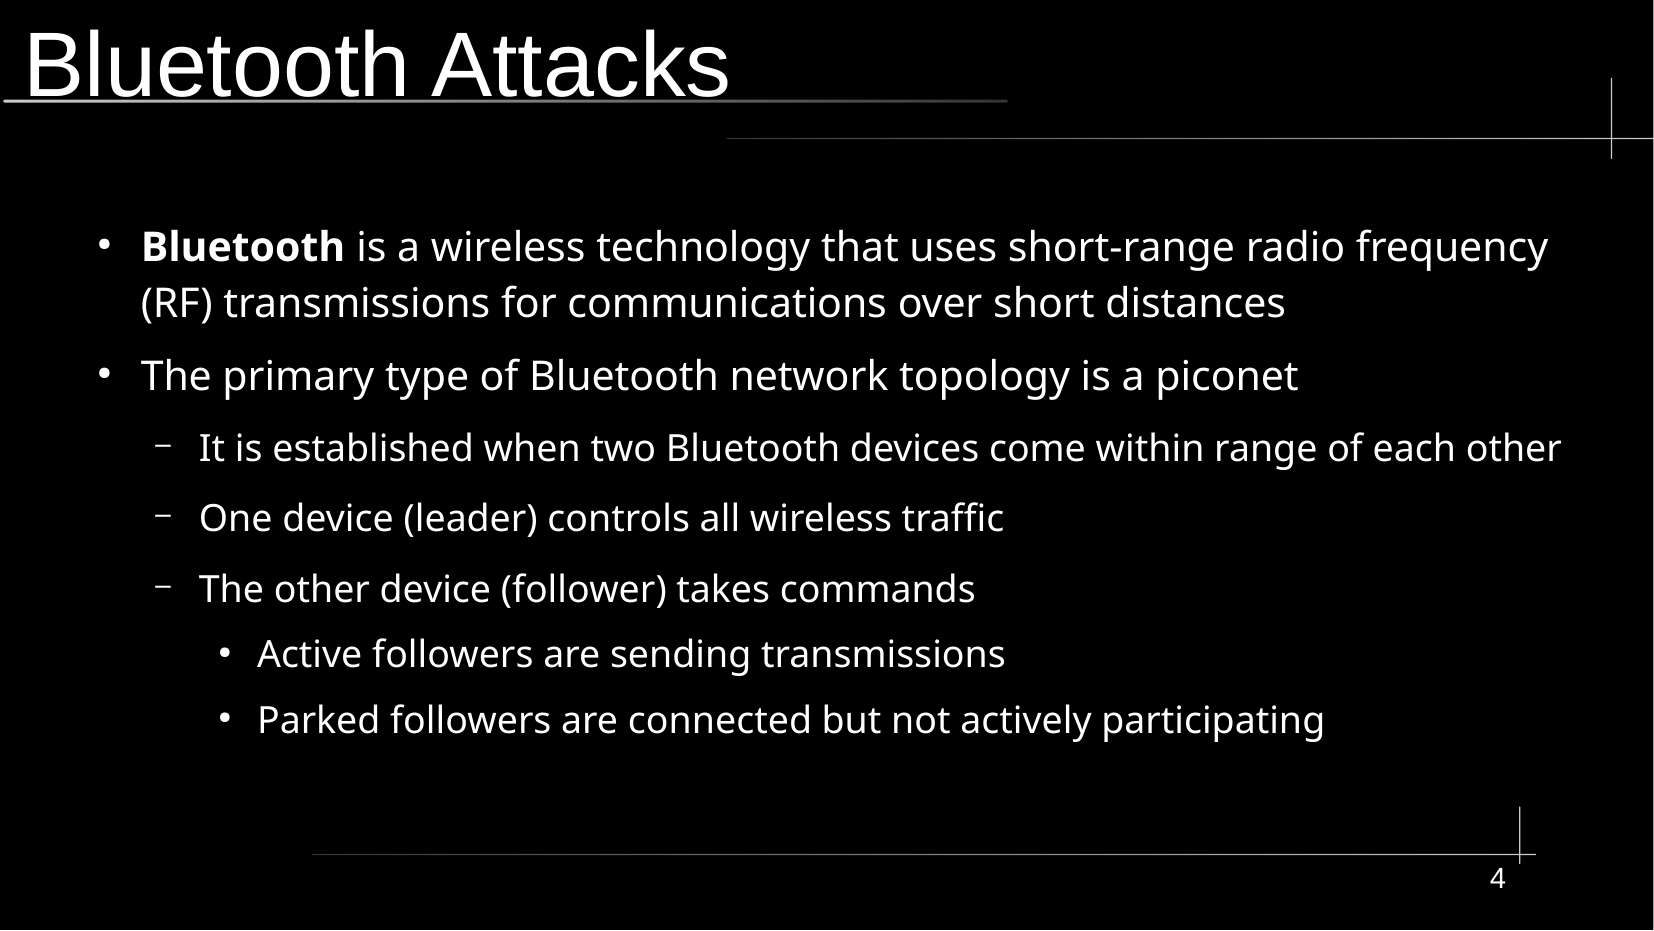

# Bluetooth Attacks
Bluetooth is a wireless technology that uses short-range radio frequency (RF) transmissions for communications over short distances
The primary type of Bluetooth network topology is a piconet
It is established when two Bluetooth devices come within range of each other
One device (leader) controls all wireless traffic
The other device (follower) takes commands
Active followers are sending transmissions
Parked followers are connected but not actively participating
4